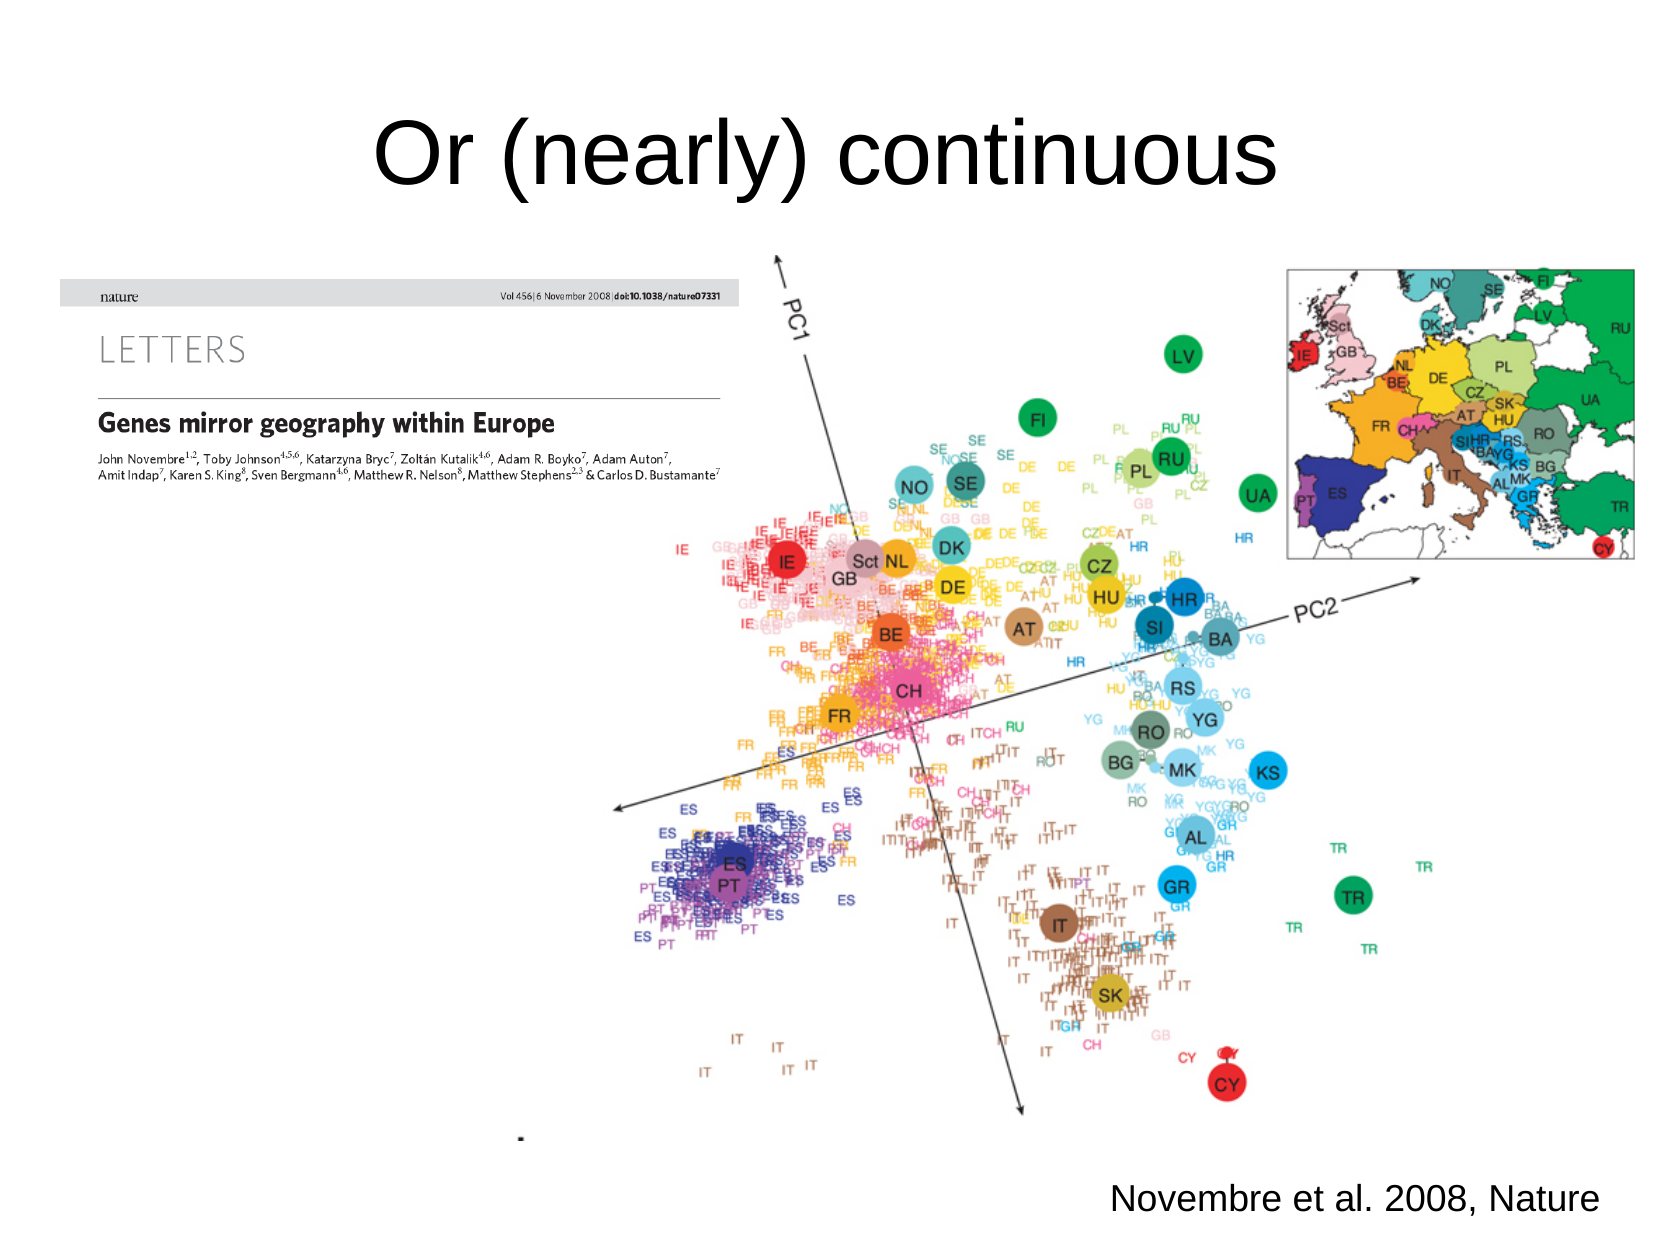

# Or (nearly) continuous
Novembre et al. 2008, Nature